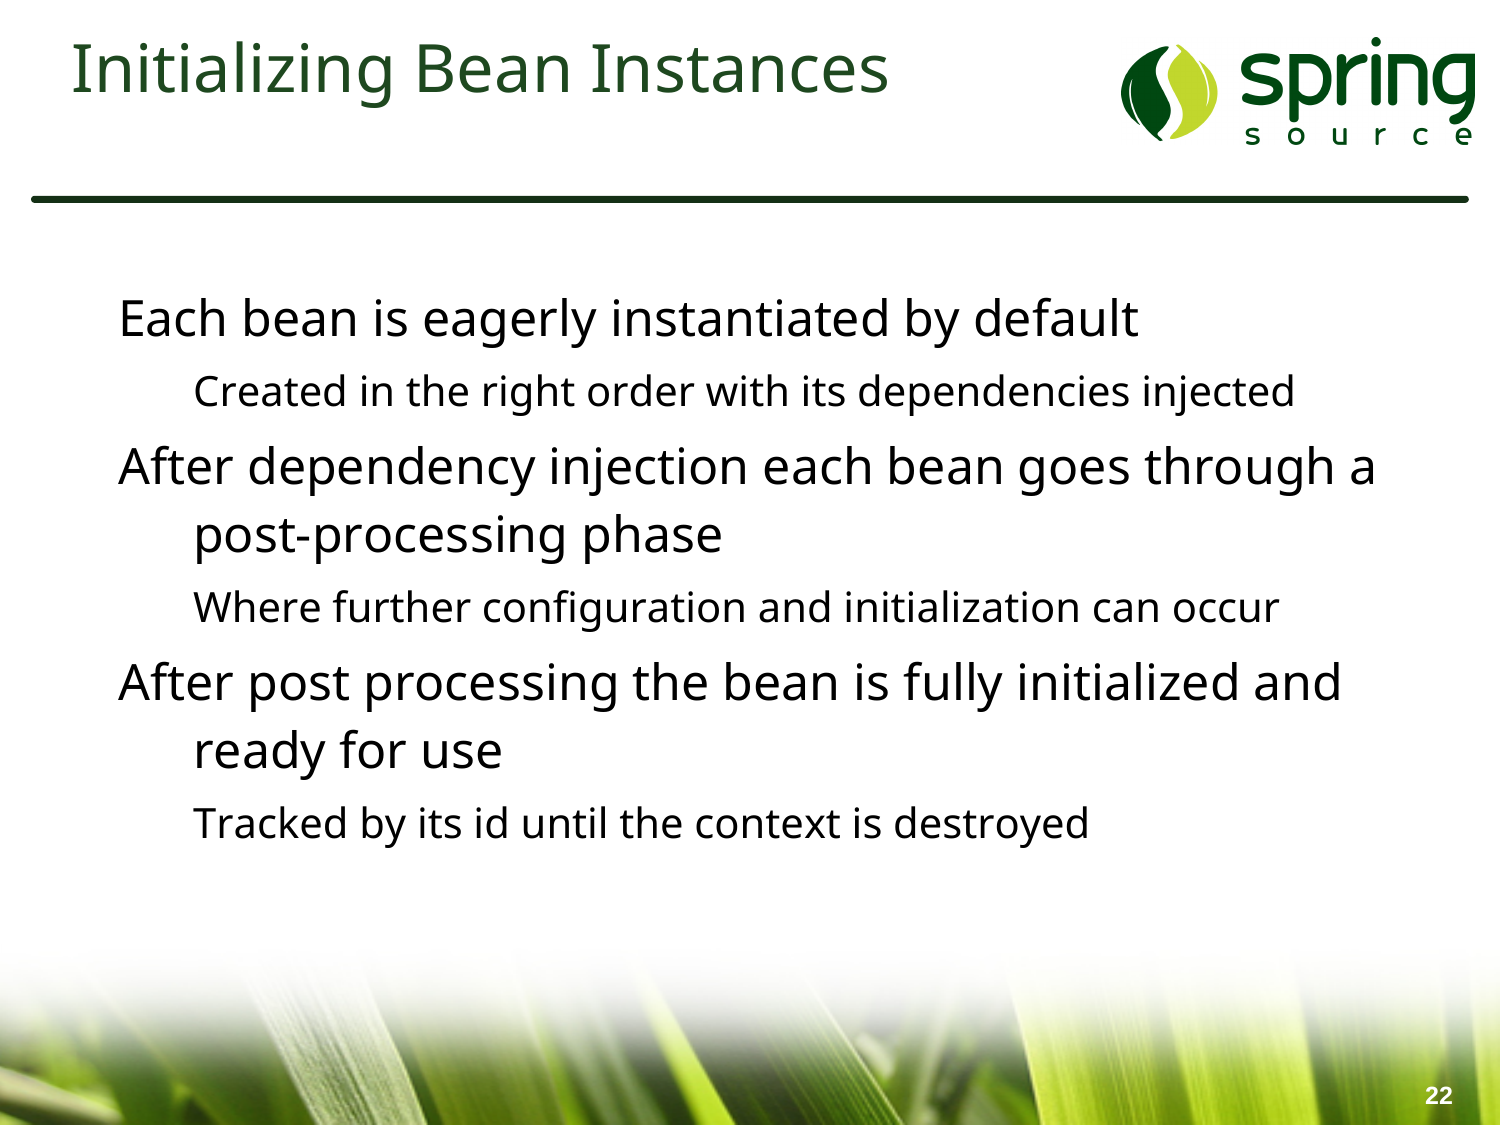

# Initializing Bean Instances
Each bean is eagerly instantiated by default
Created in the right order with its dependencies injected
After dependency injection each bean goes through a post-processing phase
Where further configuration and initialization can occur
After post processing the bean is fully initialized and ready for use
Tracked by its id until the context is destroyed